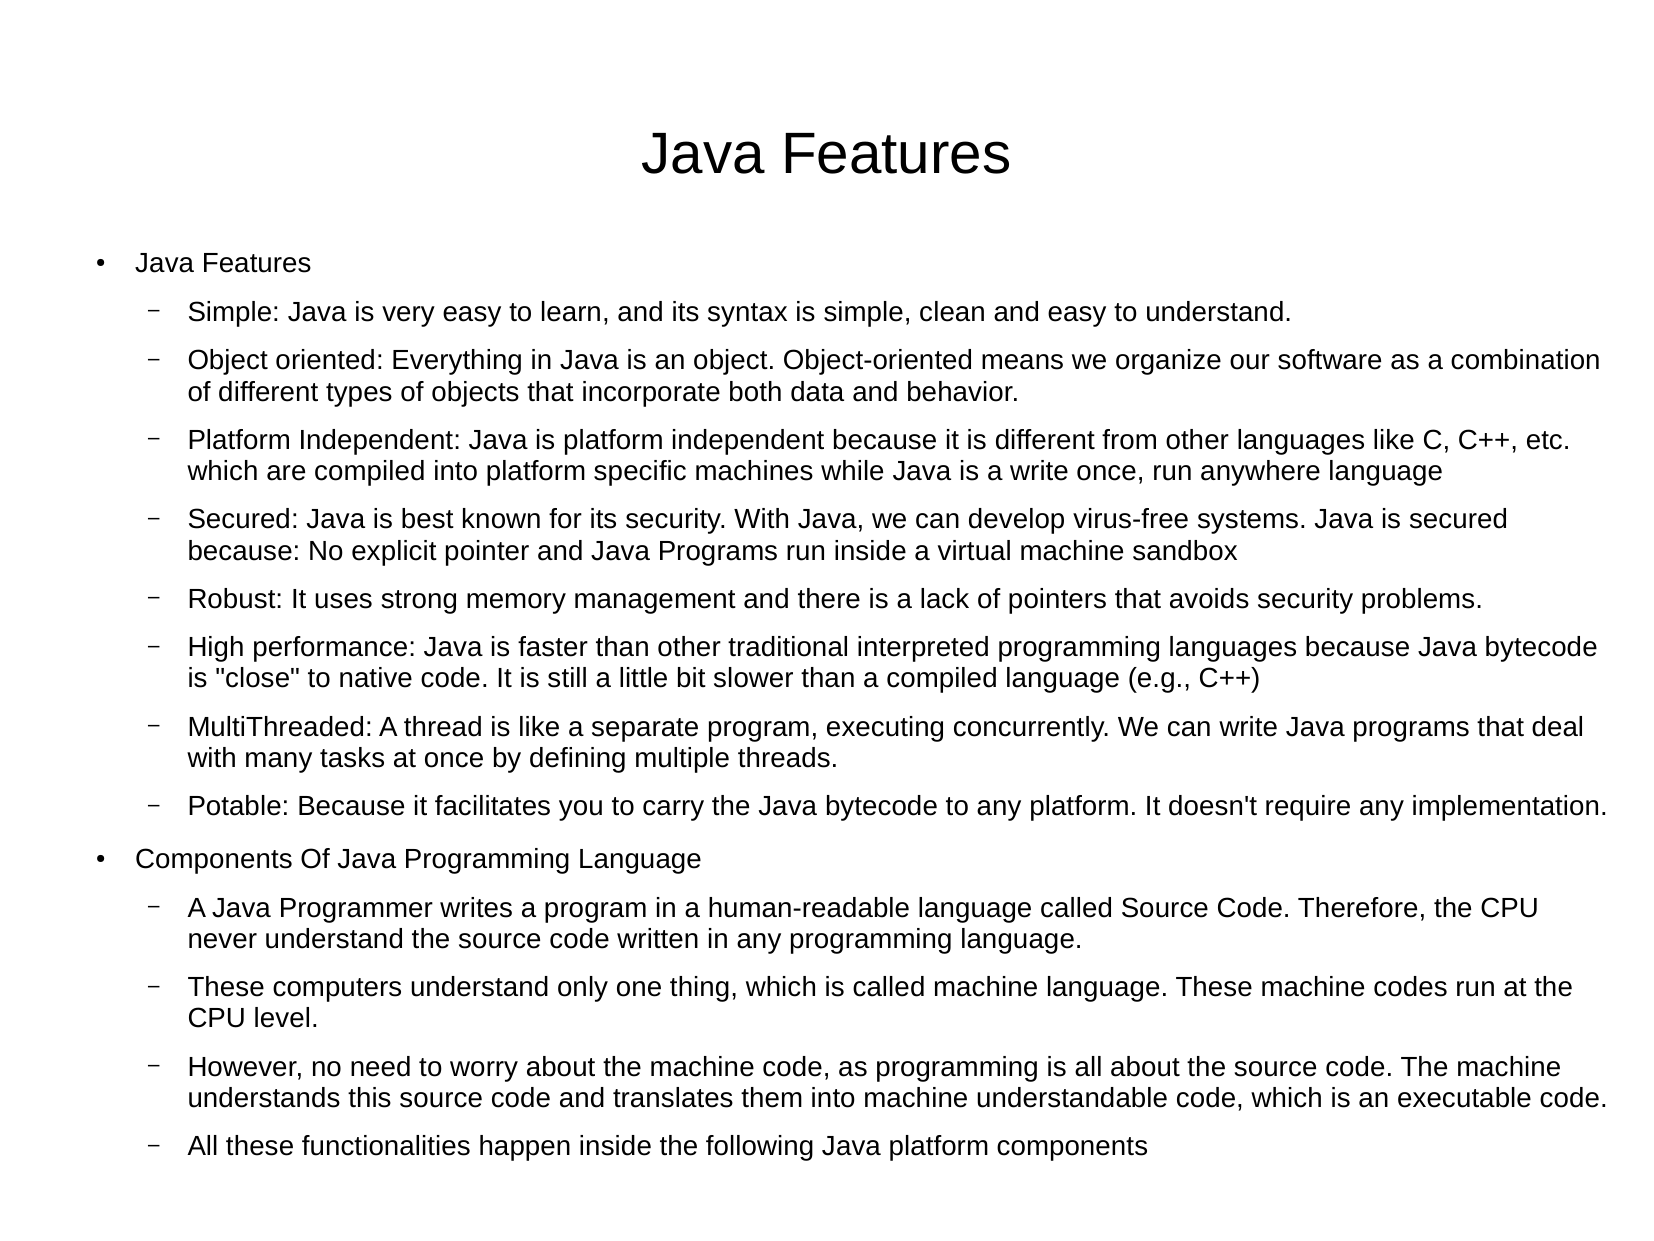

# Java Features
Java Features
Simple: Java is very easy to learn, and its syntax is simple, clean and easy to understand.
Object oriented: Everything in Java is an object. Object-oriented means we organize our software as a combination of different types of objects that incorporate both data and behavior.
Platform Independent: Java is platform independent because it is different from other languages like C, C++, etc. which are compiled into platform specific machines while Java is a write once, run anywhere language
Secured: Java is best known for its security. With Java, we can develop virus-free systems. Java is secured because: No explicit pointer and Java Programs run inside a virtual machine sandbox
Robust: It uses strong memory management and there is a lack of pointers that avoids security problems.
High performance: Java is faster than other traditional interpreted programming languages because Java bytecode is "close" to native code. It is still a little bit slower than a compiled language (e.g., C++)
MultiThreaded: A thread is like a separate program, executing concurrently. We can write Java programs that deal with many tasks at once by defining multiple threads.
Potable: Because it facilitates you to carry the Java bytecode to any platform. It doesn't require any implementation.
Components Of Java Programming Language
A Java Programmer writes a program in a human-readable language called Source Code. Therefore, the CPU never understand the source code written in any programming language.
These computers understand only one thing, which is called machine language. These machine codes run at the CPU level.
However, no need to worry about the machine code, as programming is all about the source code. The machine understands this source code and translates them into machine understandable code, which is an executable code.
All these functionalities happen inside the following Java platform components